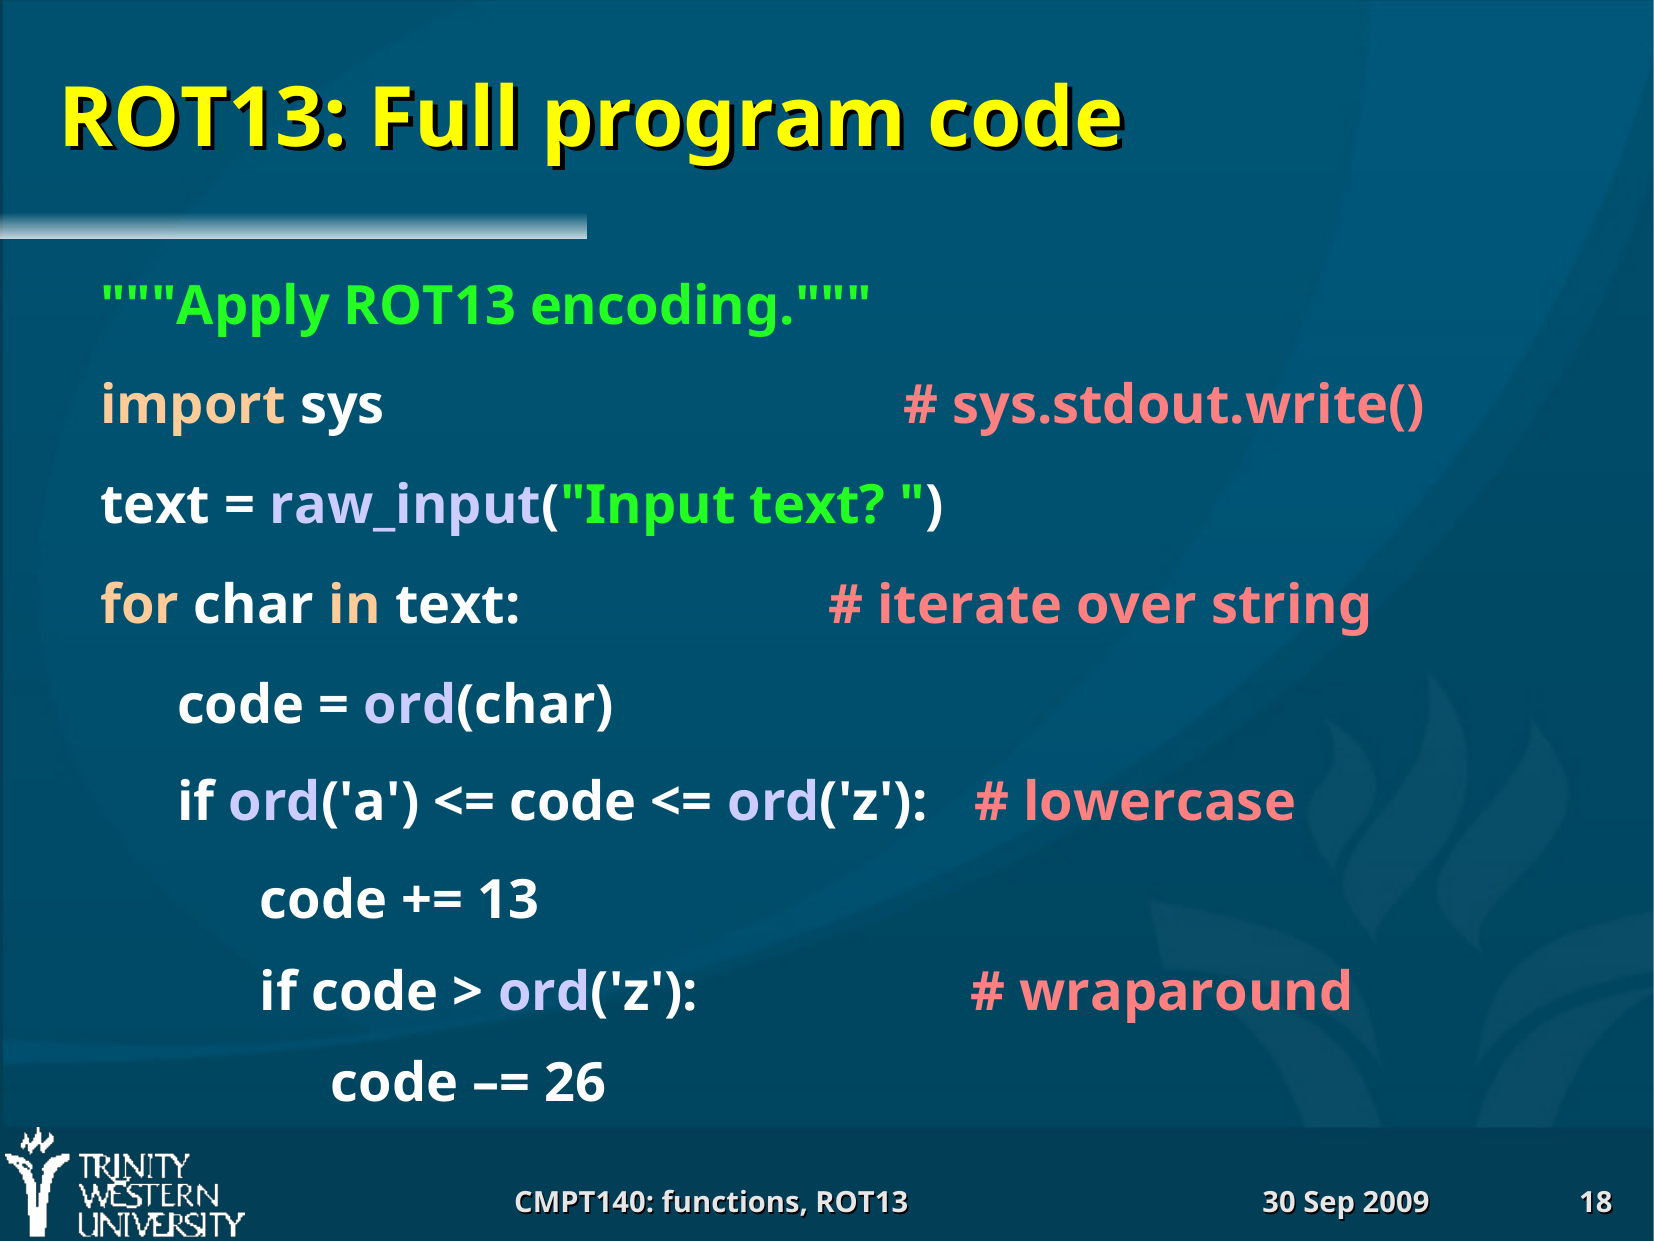

# ROT13: Full program code
"""Apply ROT13 encoding."""
import sys							# sys.stdout.write()
text = raw_input("Input text? ")
for char in text:					# iterate over string
code = ord(char)
if ord('a') <= code <= ord('z'):	# lowercase
code += 13
if code > ord('z'):				# wraparound
code –= 26
CMPT140: functions, ROT13
30 Sep 2009
18